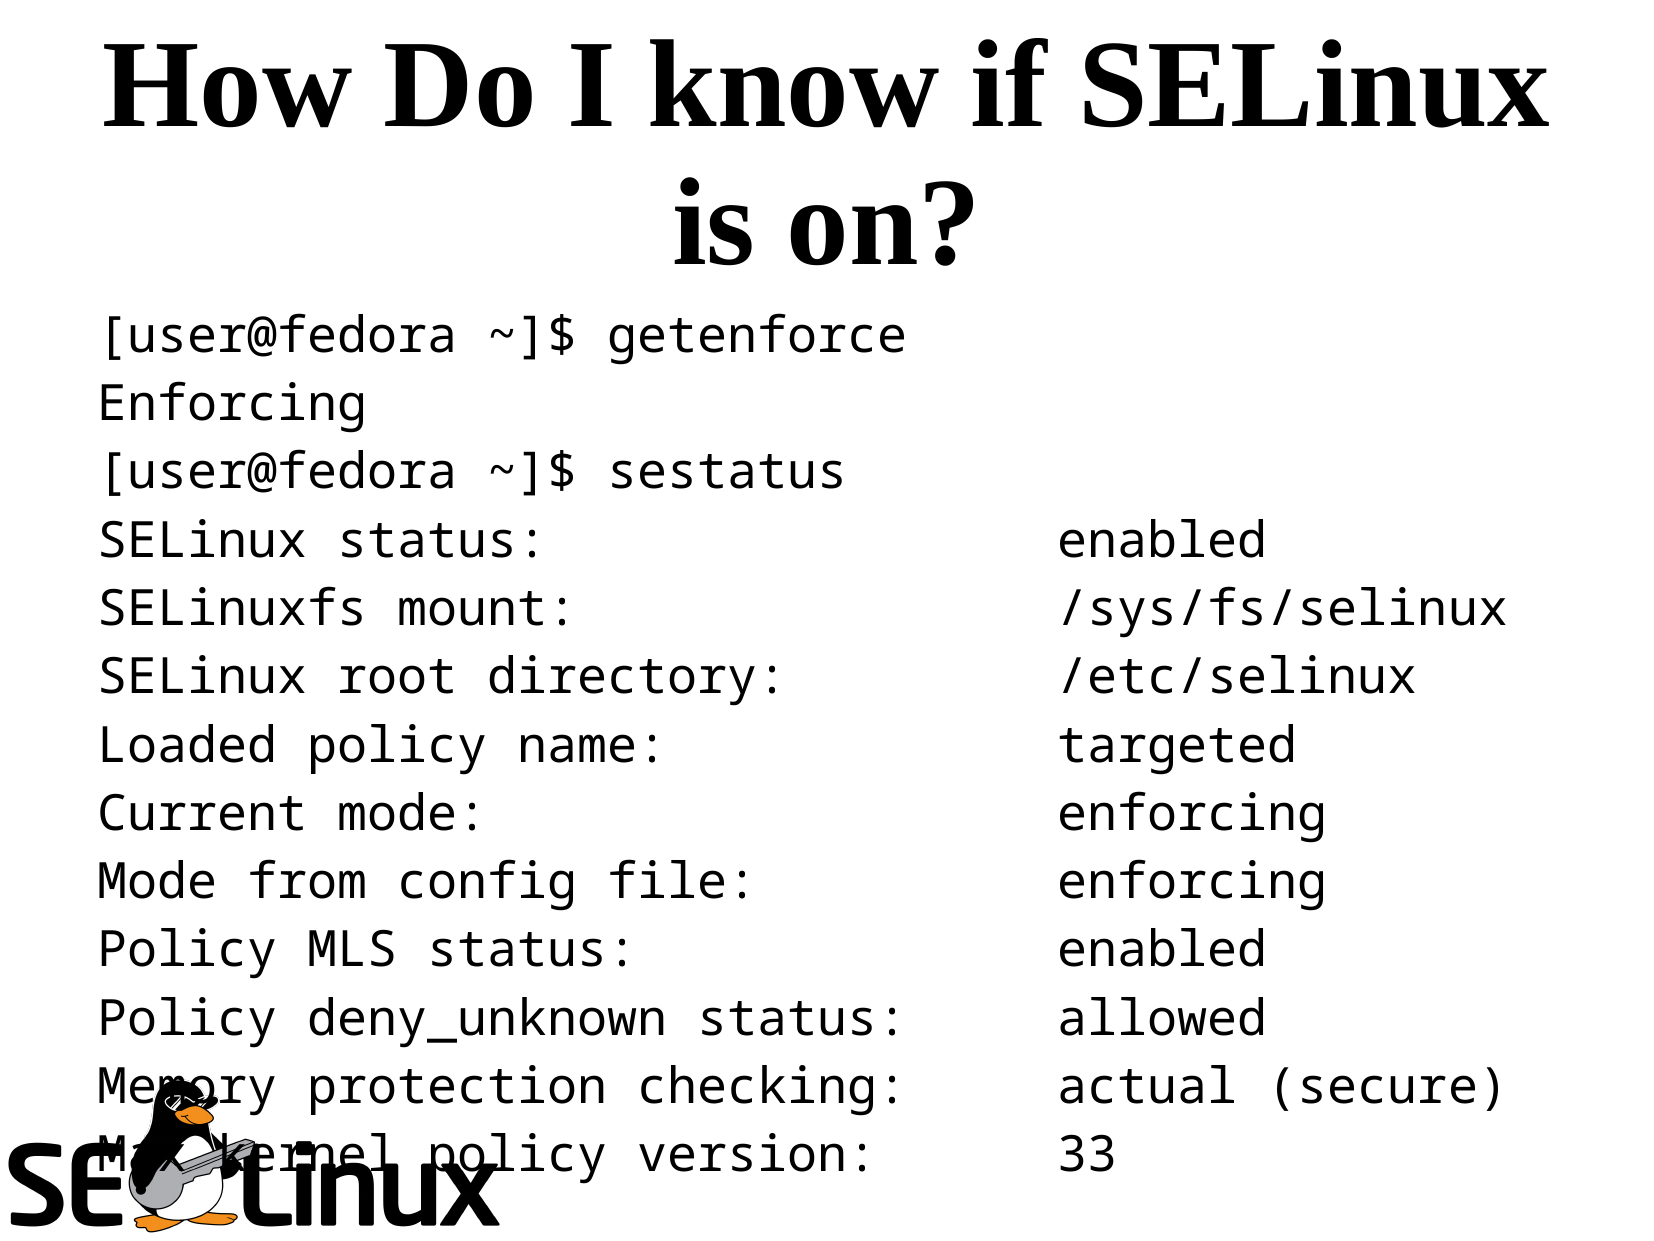

# How Do I know if SELinux is on?
[user@fedora ~]$ getenforce
Enforcing
[user@fedora ~]$ sestatus
SELinux status: enabled
SELinuxfs mount: /sys/fs/selinux
SELinux root directory: /etc/selinux
Loaded policy name: targeted
Current mode: enforcing
Mode from config file: enforcing
Policy MLS status: enabled
Policy deny_unknown status: allowed
Memory protection checking: actual (secure)
Max kernel policy version: 33